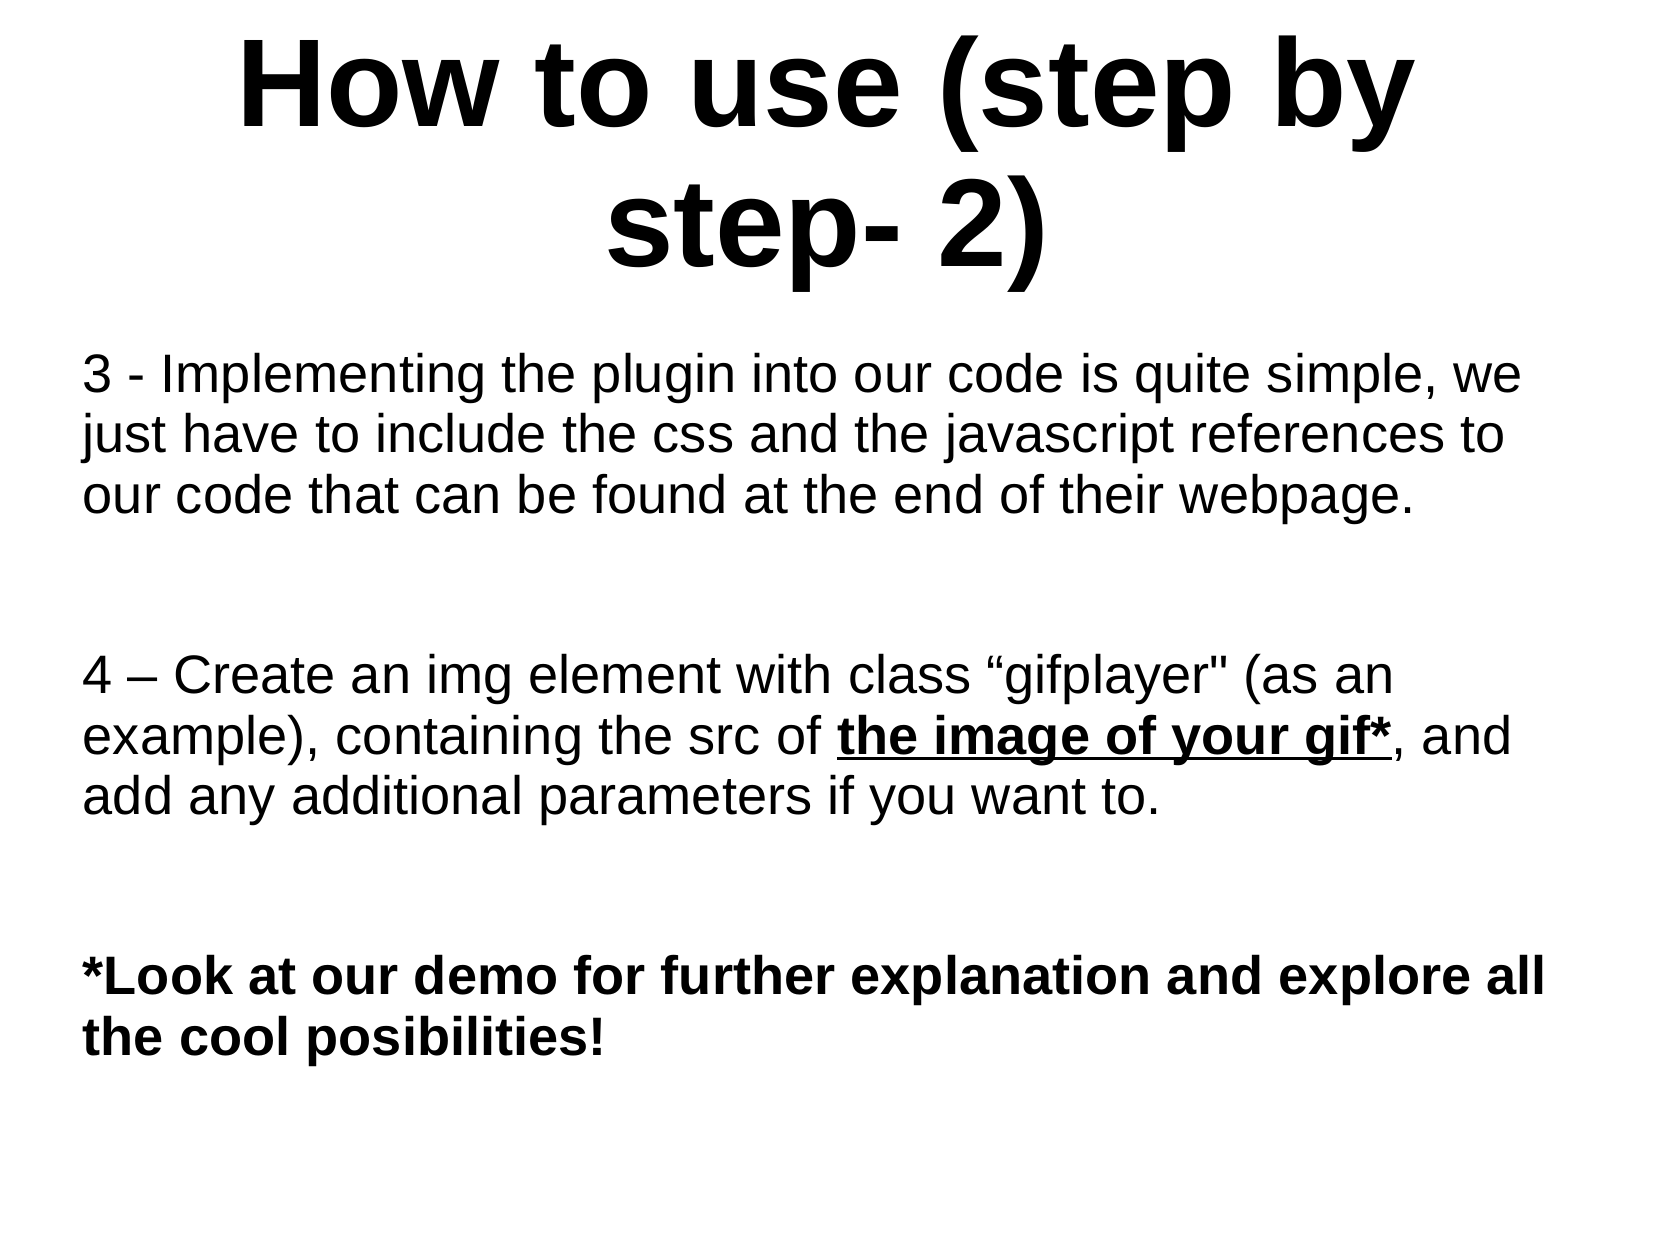

# How to use (step by step- 2)
3 - Implementing the plugin into our code is quite simple, we just have to include the css and the javascript references to our code that can be found at the end of their webpage.
4 – Create an img element with class “gifplayer" (as an example), containing the src of the image of your gif*, and add any additional parameters if you want to.
*Look at our demo for further explanation and explore all the cool posibilities!